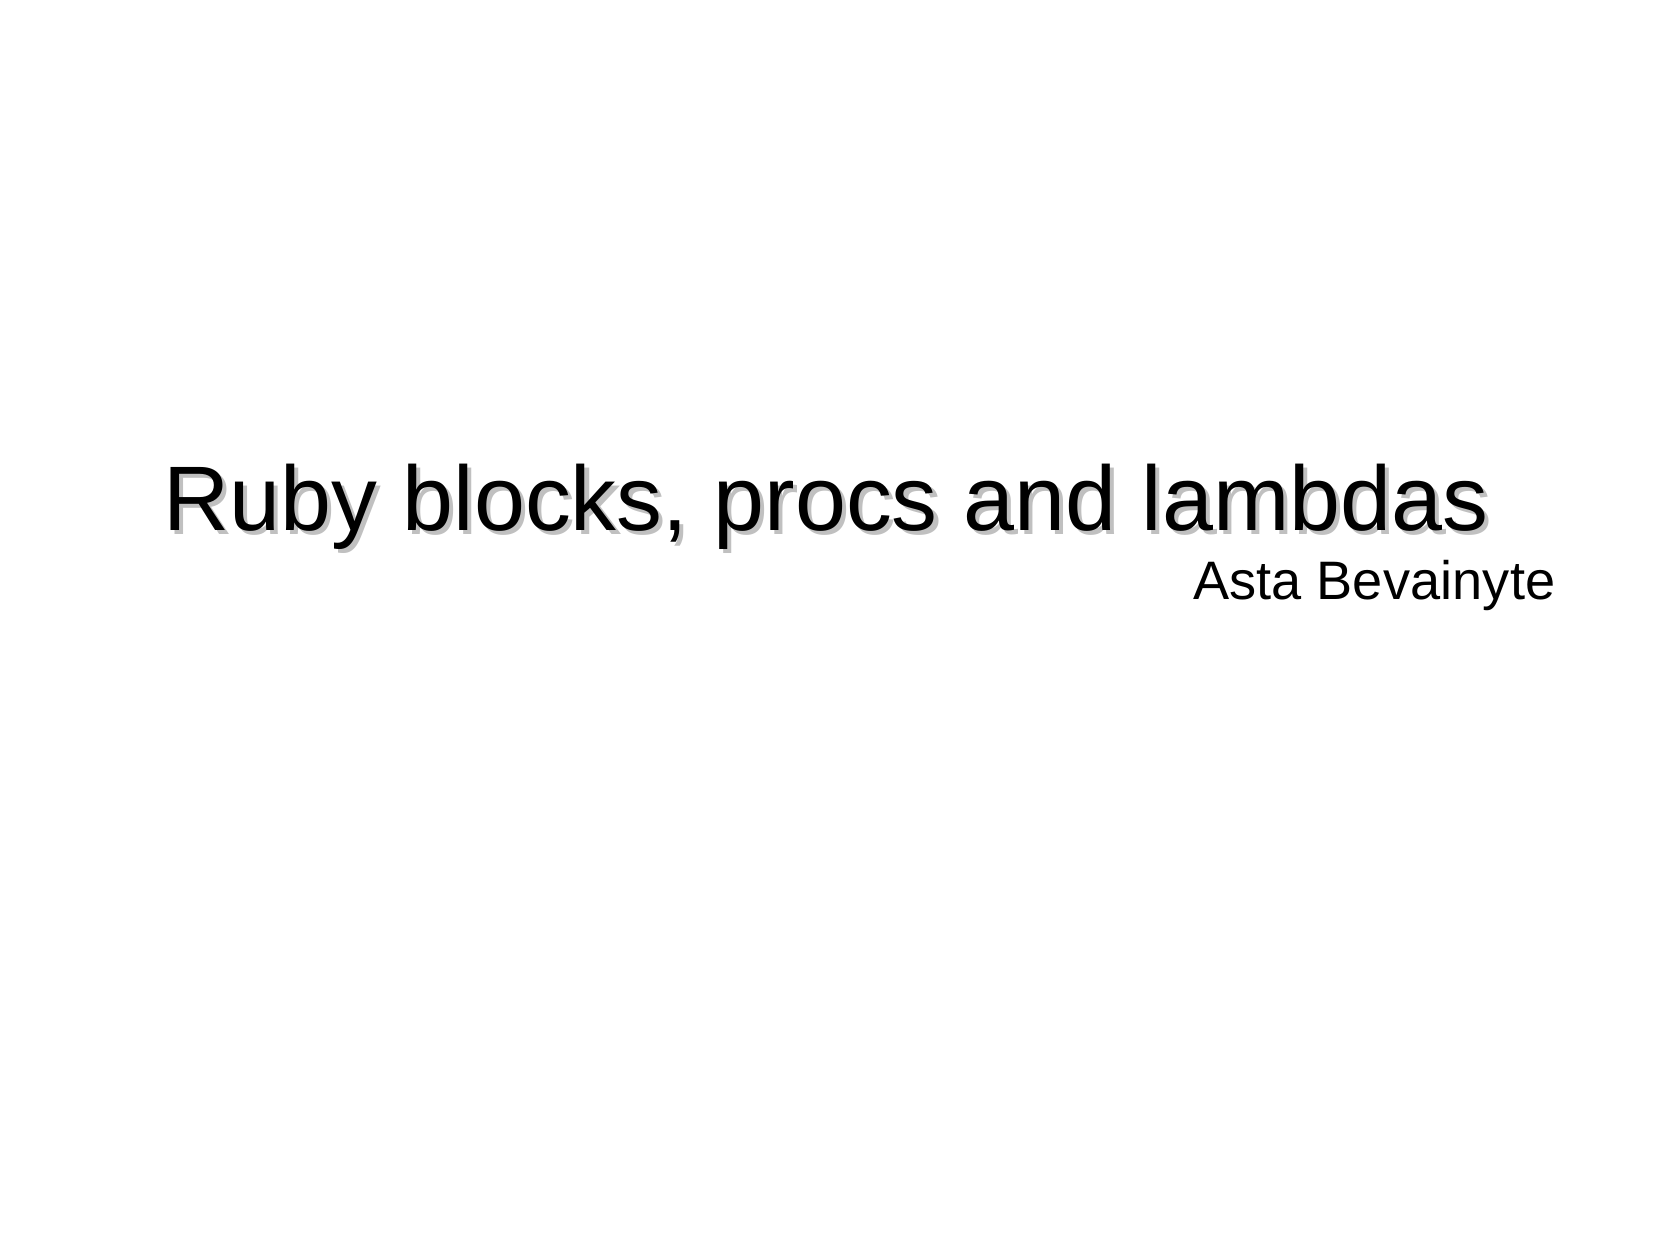

# Ruby blocks, procs and lambdas
Asta Bevainyte